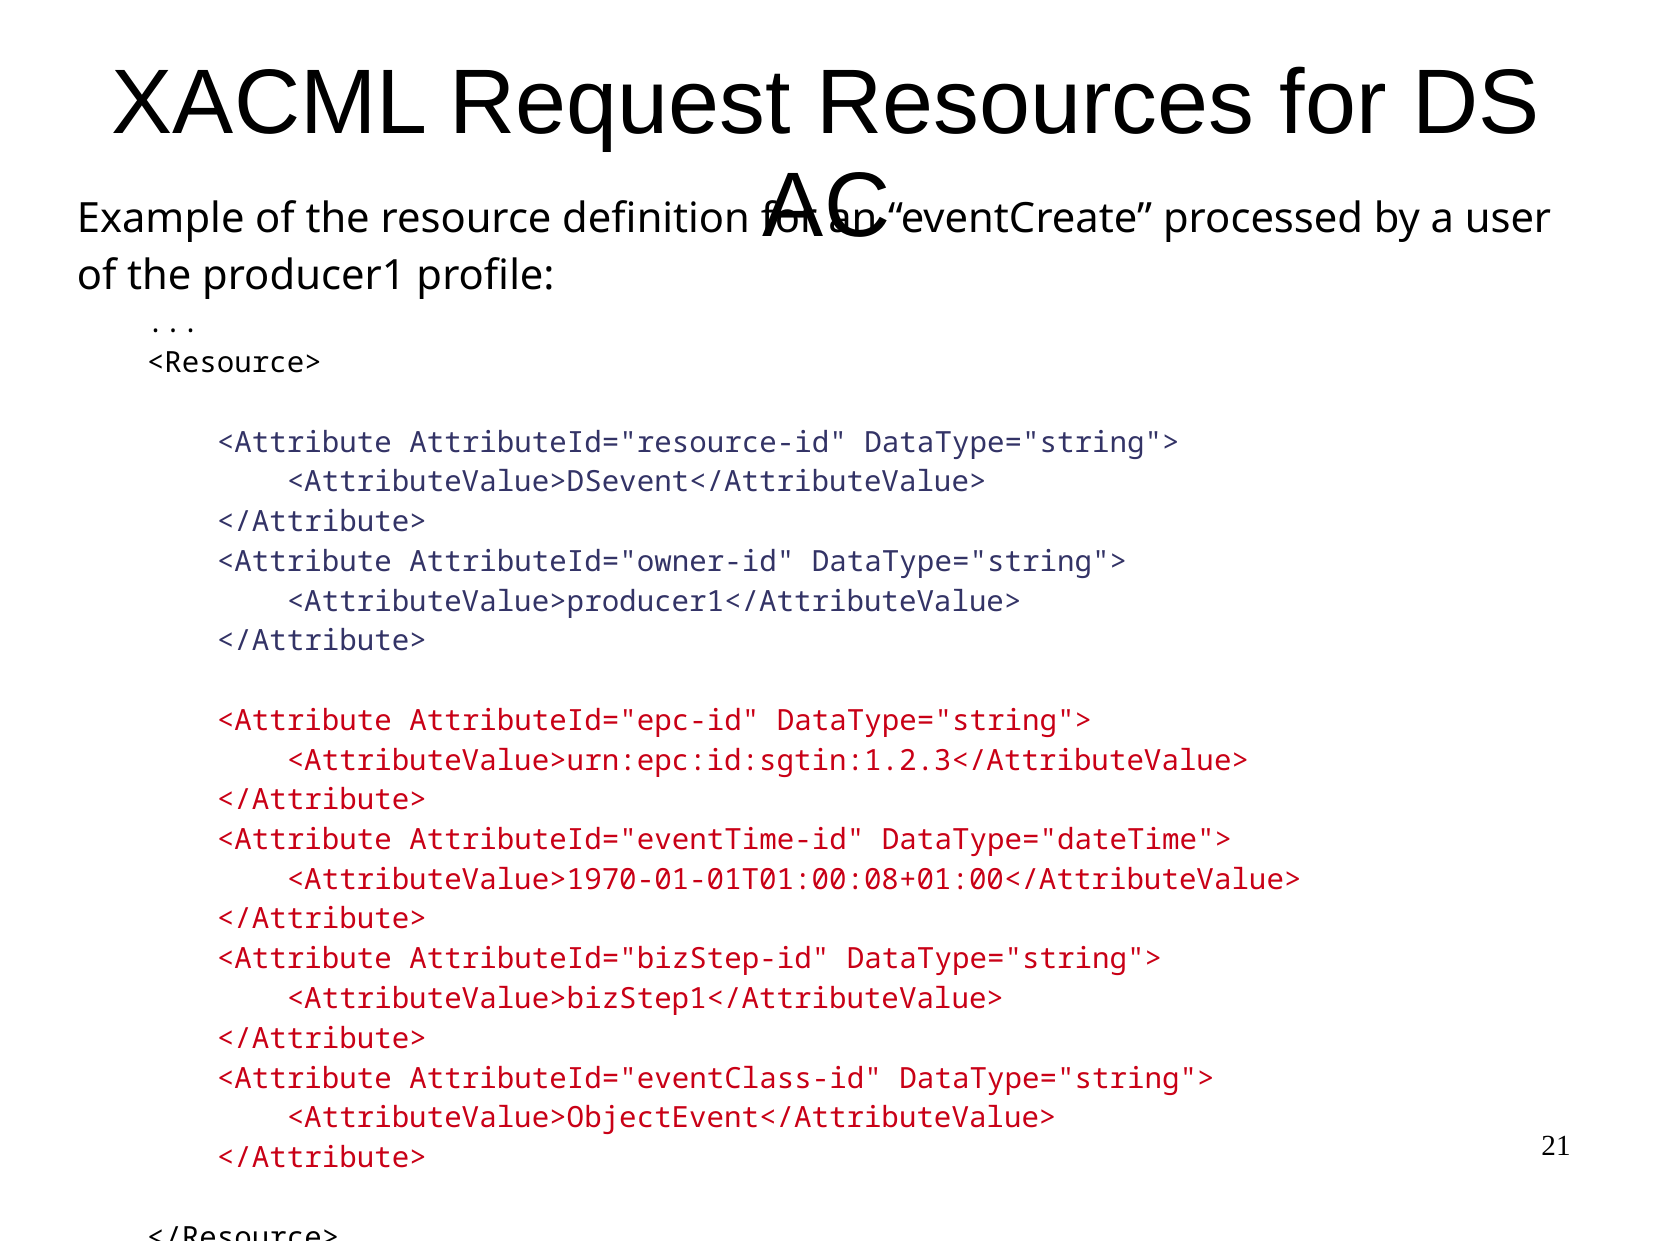

# XACML Request Resources for DS AC
Example of the resource definition for an “eventCreate” processed by a user of the producer1 profile:
 ...
 <Resource>
 <Attribute AttributeId="resource-id" DataType="string">
 <AttributeValue>DSevent</AttributeValue>
 </Attribute>
 <Attribute AttributeId="owner-id" DataType="string">
 <AttributeValue>producer1</AttributeValue>
 </Attribute>
 <Attribute AttributeId="epc-id" DataType="string">
 <AttributeValue>urn:epc:id:sgtin:1.2.3</AttributeValue>
 </Attribute>
 <Attribute AttributeId="eventTime-id" DataType="dateTime">
 <AttributeValue>1970-01-01T01:00:08+01:00</AttributeValue>
 </Attribute>
 <Attribute AttributeId="bizStep-id" DataType="string">
 <AttributeValue>bizStep1</AttributeValue>
 </Attribute>
 <Attribute AttributeId="eventClass-id" DataType="string">
 <AttributeValue>ObjectEvent</AttributeValue>
 </Attribute>
 </Resource>
 ...
21